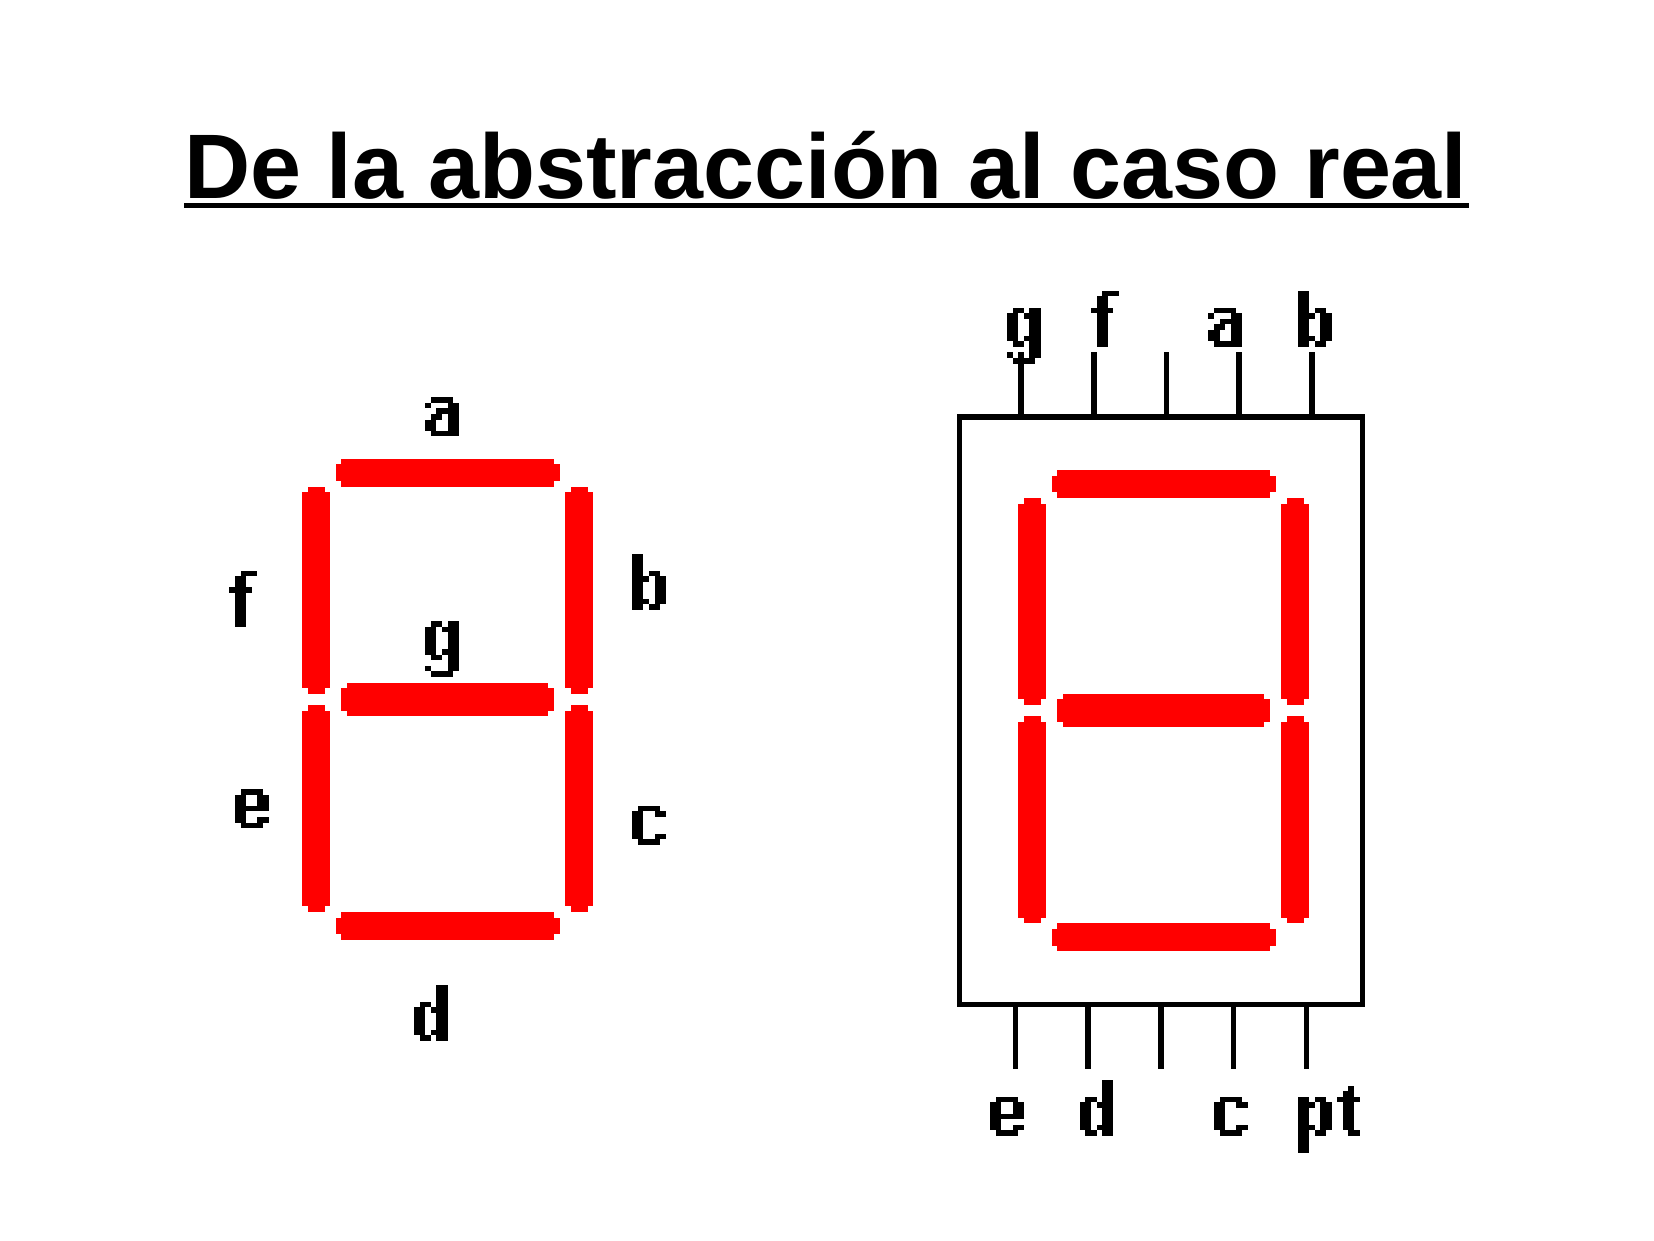

# De la abstracción al caso real